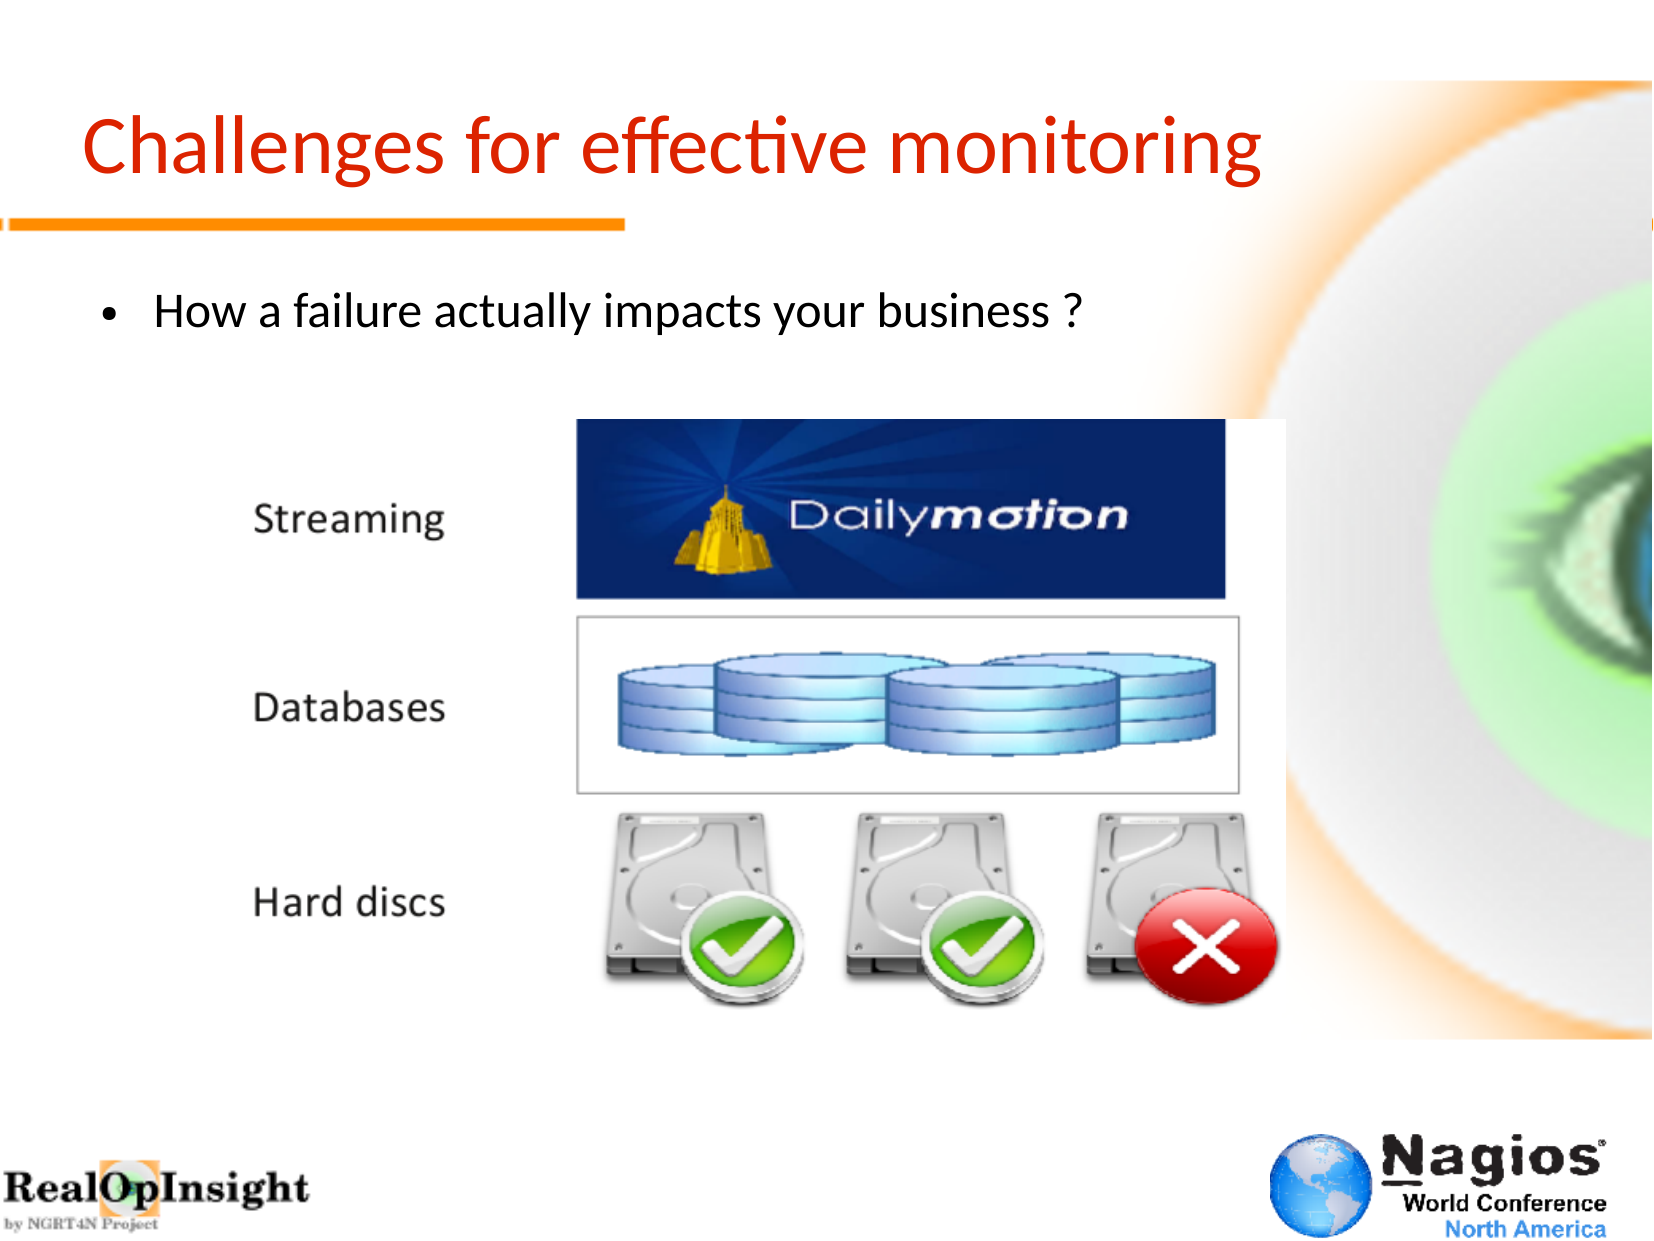

# Challenges for effective monitoring
How a failure actually impacts your business ?